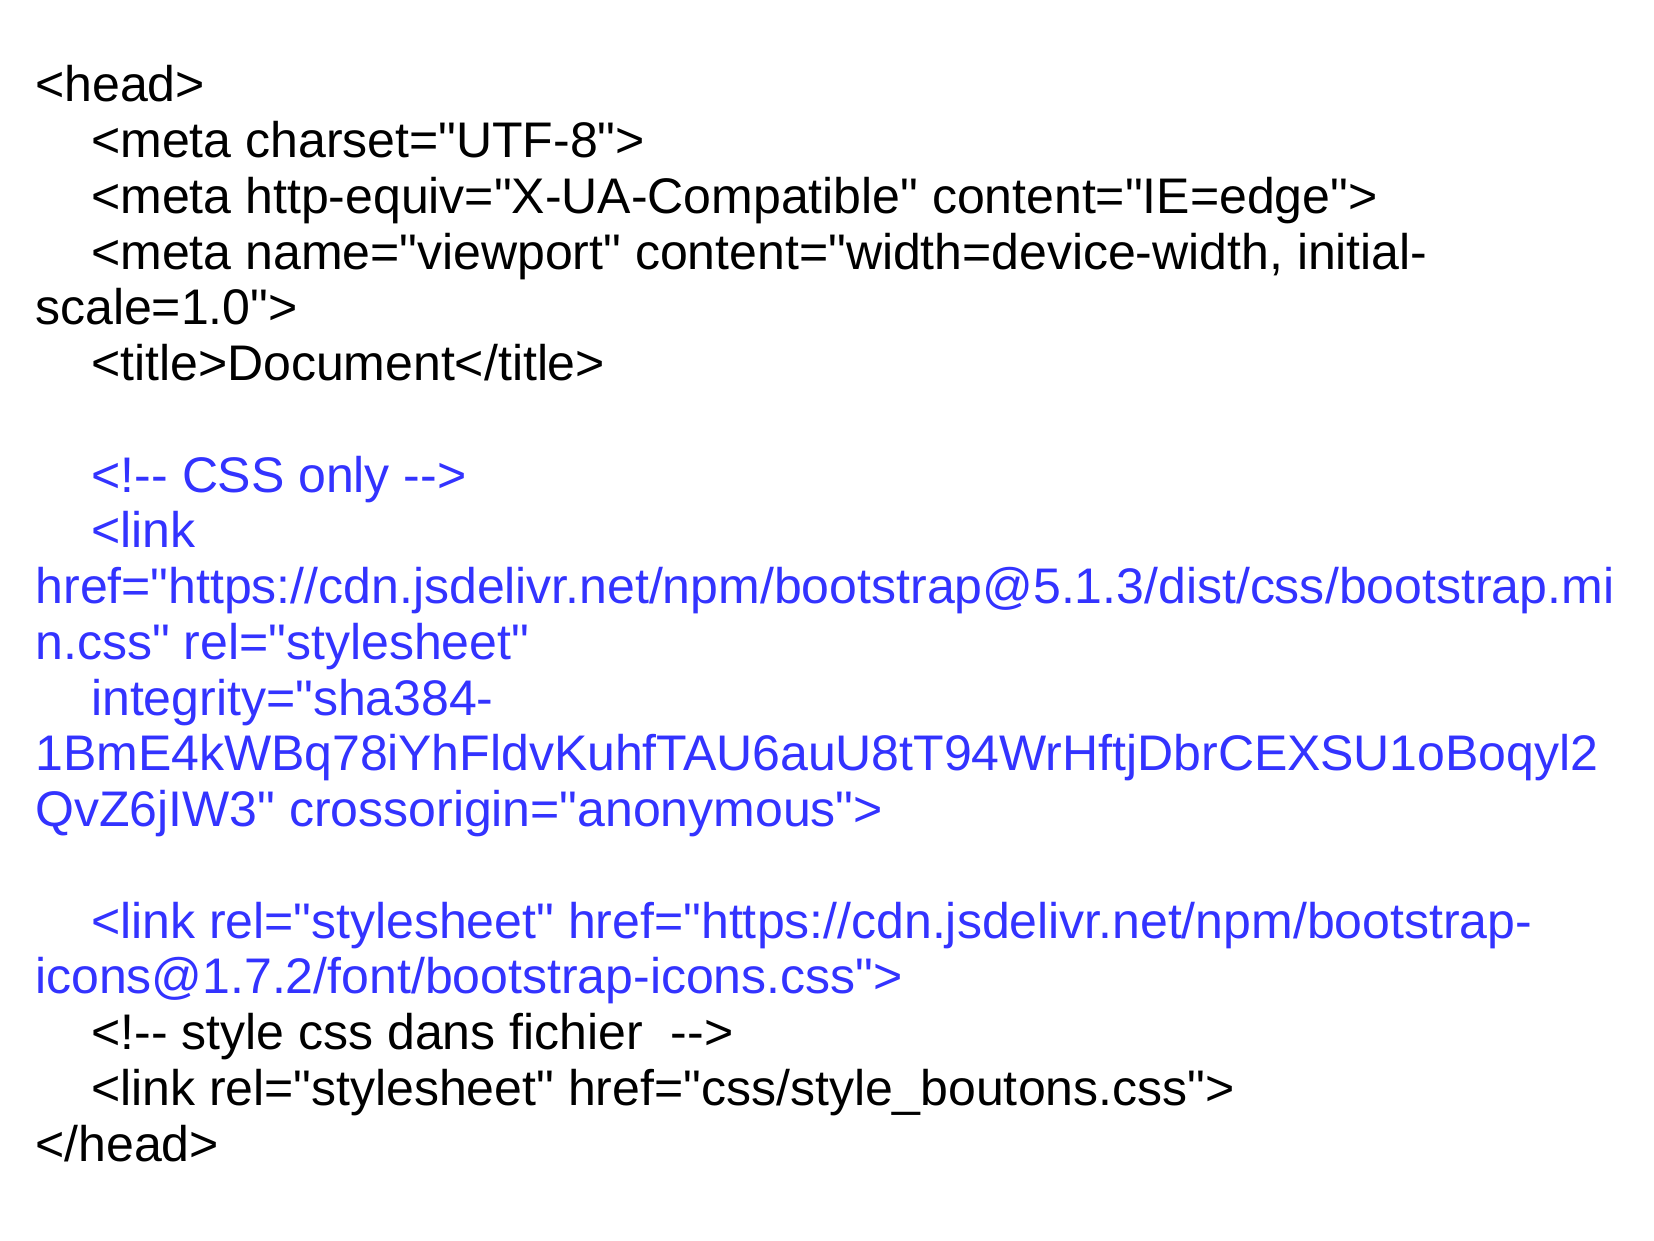

# <head> <meta charset="UTF-8"> <meta http-equiv="X-UA-Compatible" content="IE=edge"> <meta name="viewport" content="width=device-width, initial-scale=1.0"> <title>Document</title> <!-- CSS only --> <link href="https://cdn.jsdelivr.net/npm/bootstrap@5.1.3/dist/css/bootstrap.min.css" rel="stylesheet" integrity="sha384-1BmE4kWBq78iYhFldvKuhfTAU6auU8tT94WrHftjDbrCEXSU1oBoqyl2QvZ6jIW3" crossorigin="anonymous"> <link rel="stylesheet" href="https://cdn.jsdelivr.net/npm/bootstrap-icons@1.7.2/font/bootstrap-icons.css"> <!-- style css dans fichier --> <link rel="stylesheet" href="css/style_boutons.css"> </head>